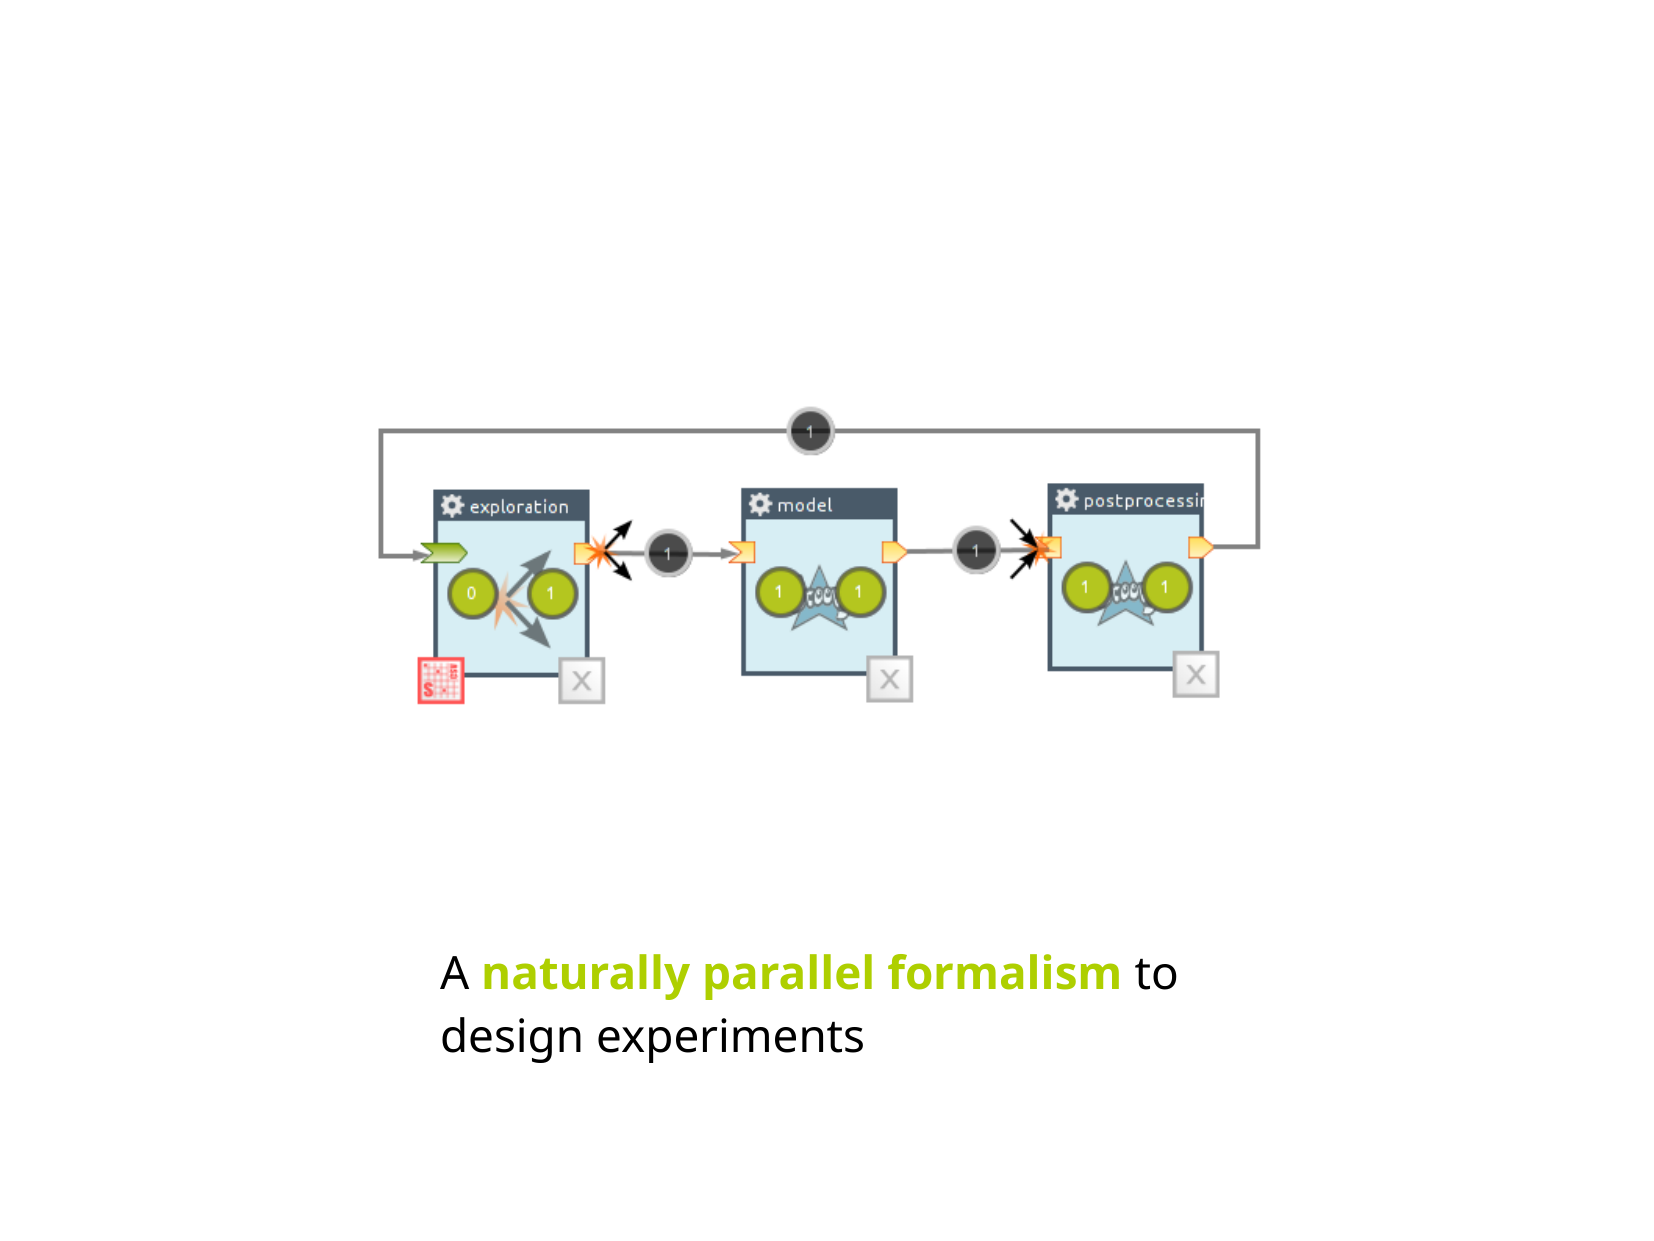

#
A naturally parallel formalism to design experiments